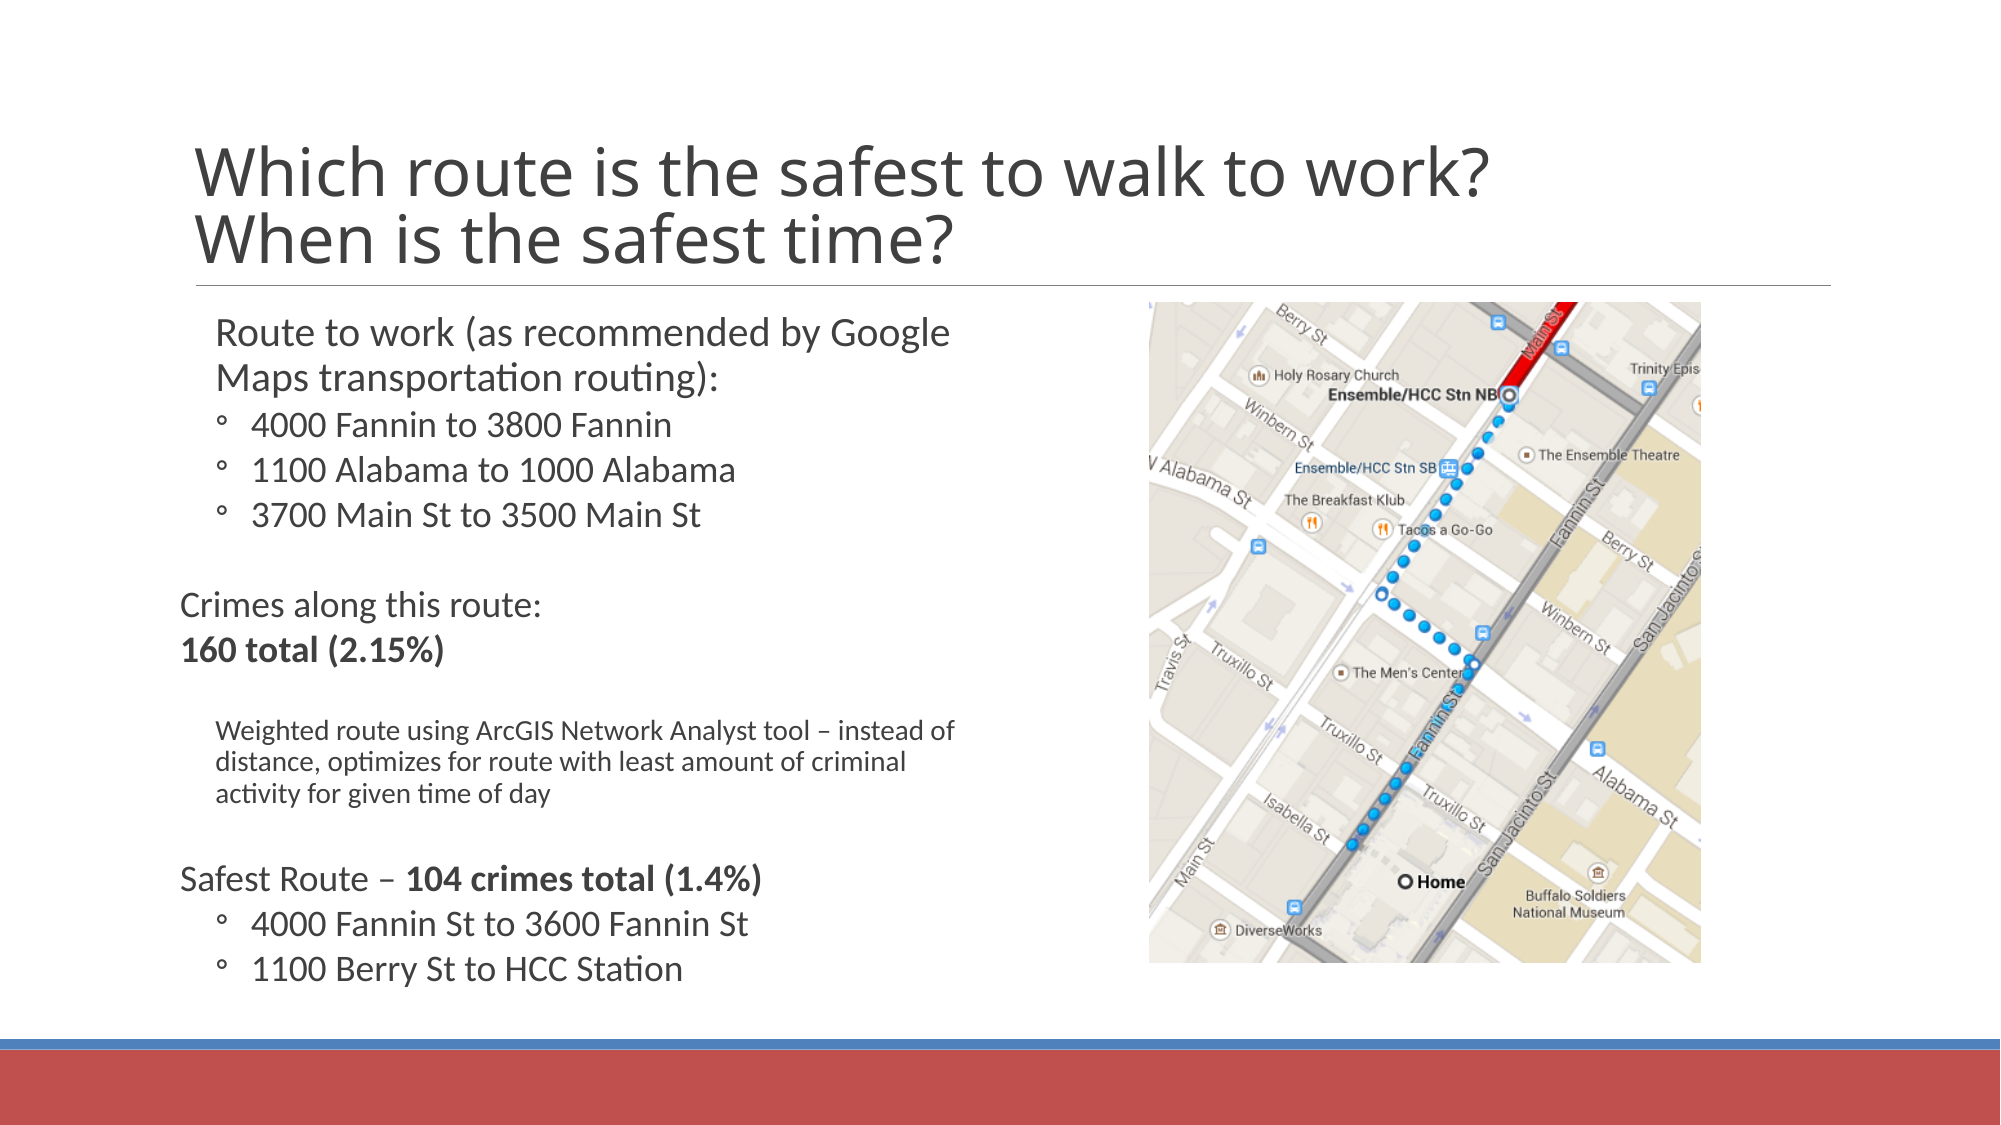

Which route is the safest to walk to work?
When is the safest time?
Route to work (as recommended by Google Maps transportation routing):
4000 Fannin to 3800 Fannin
1100 Alabama to 1000 Alabama
3700 Main St to 3500 Main St
Crimes along this route:
160 total (2.15%)
Weighted route using ArcGIS Network Analyst tool – instead of distance, optimizes for route with least amount of criminal activity for given time of day
Safest Route – 104 crimes total (1.4%)
4000 Fannin St to 3600 Fannin St
1100 Berry St to HCC Station